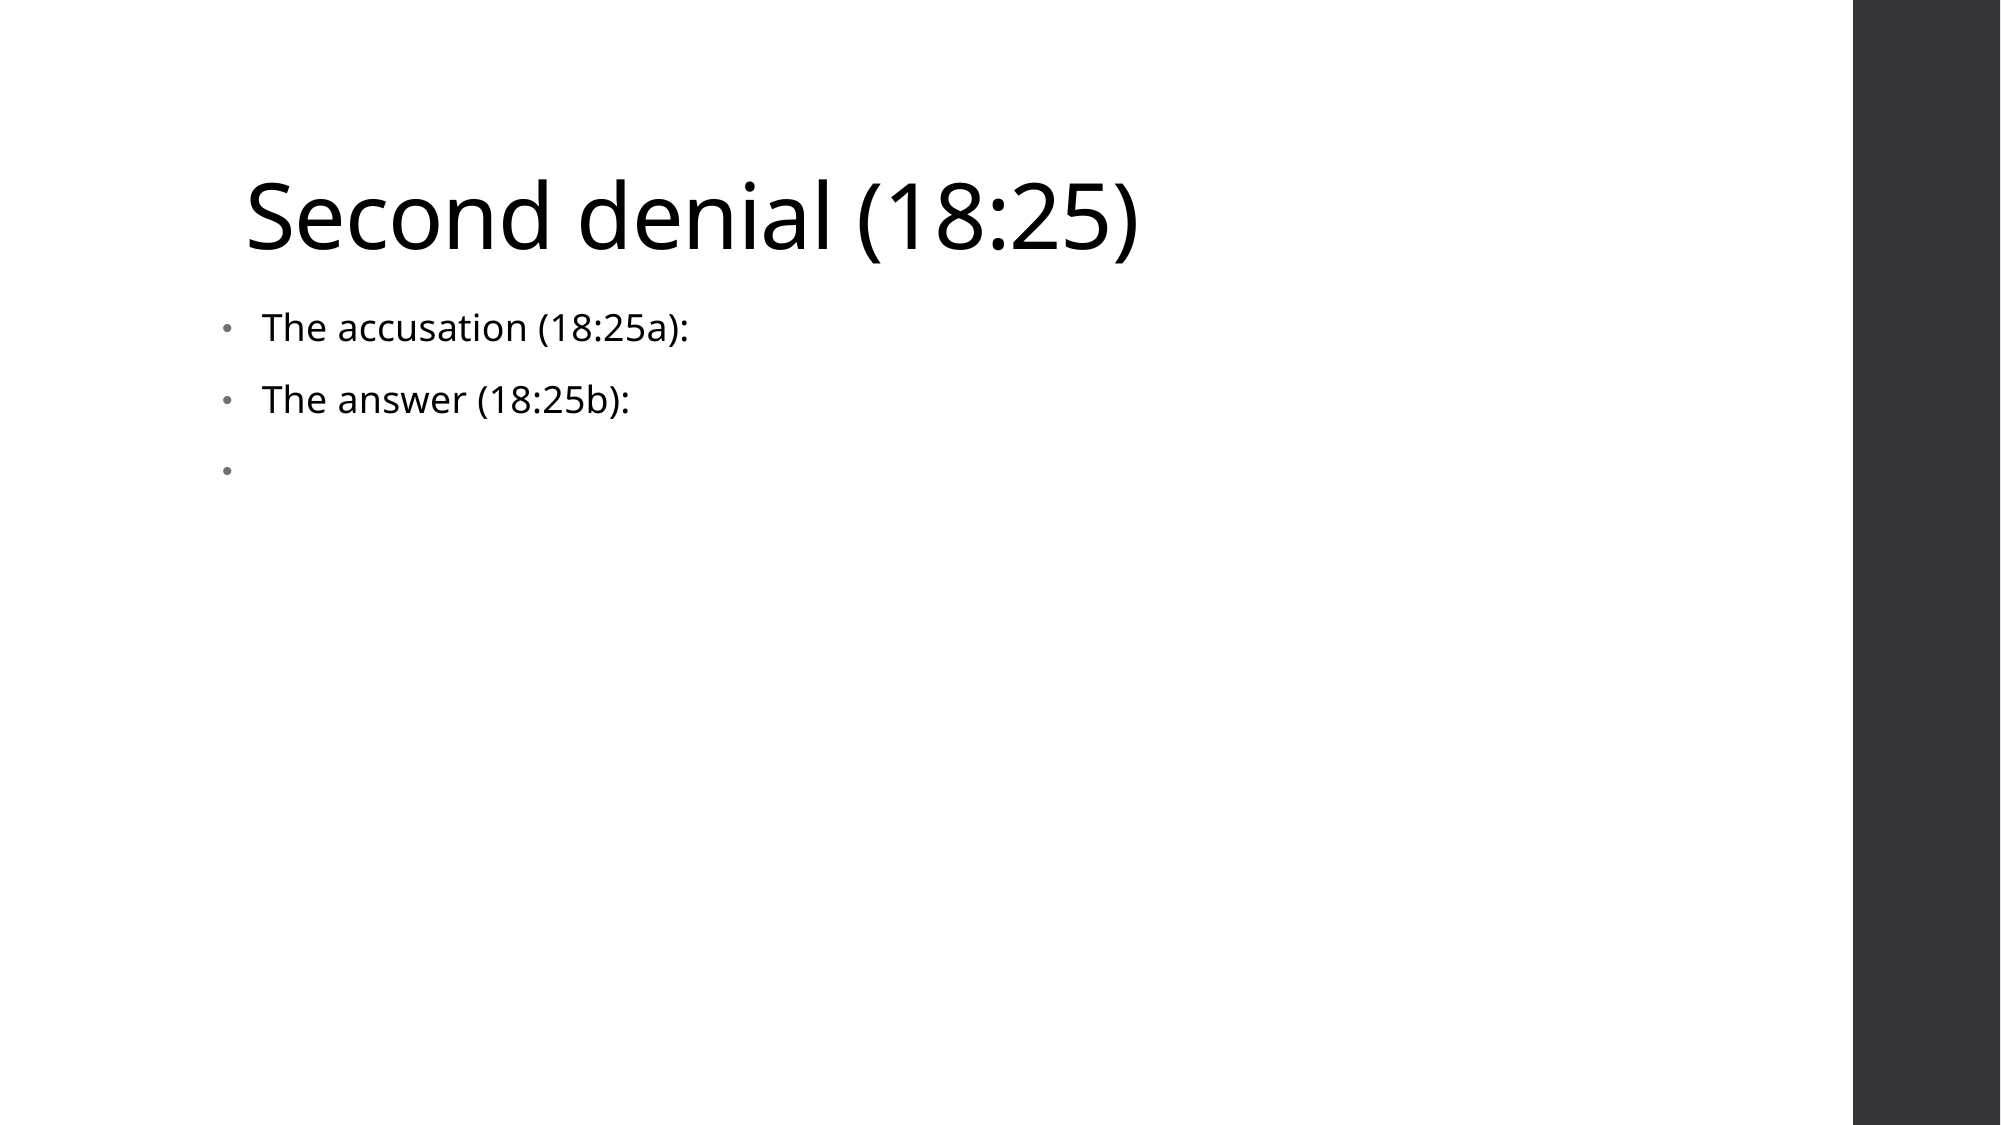

# Second denial (18:25)
 The accusation (18:25a):
 The answer (18:25b):